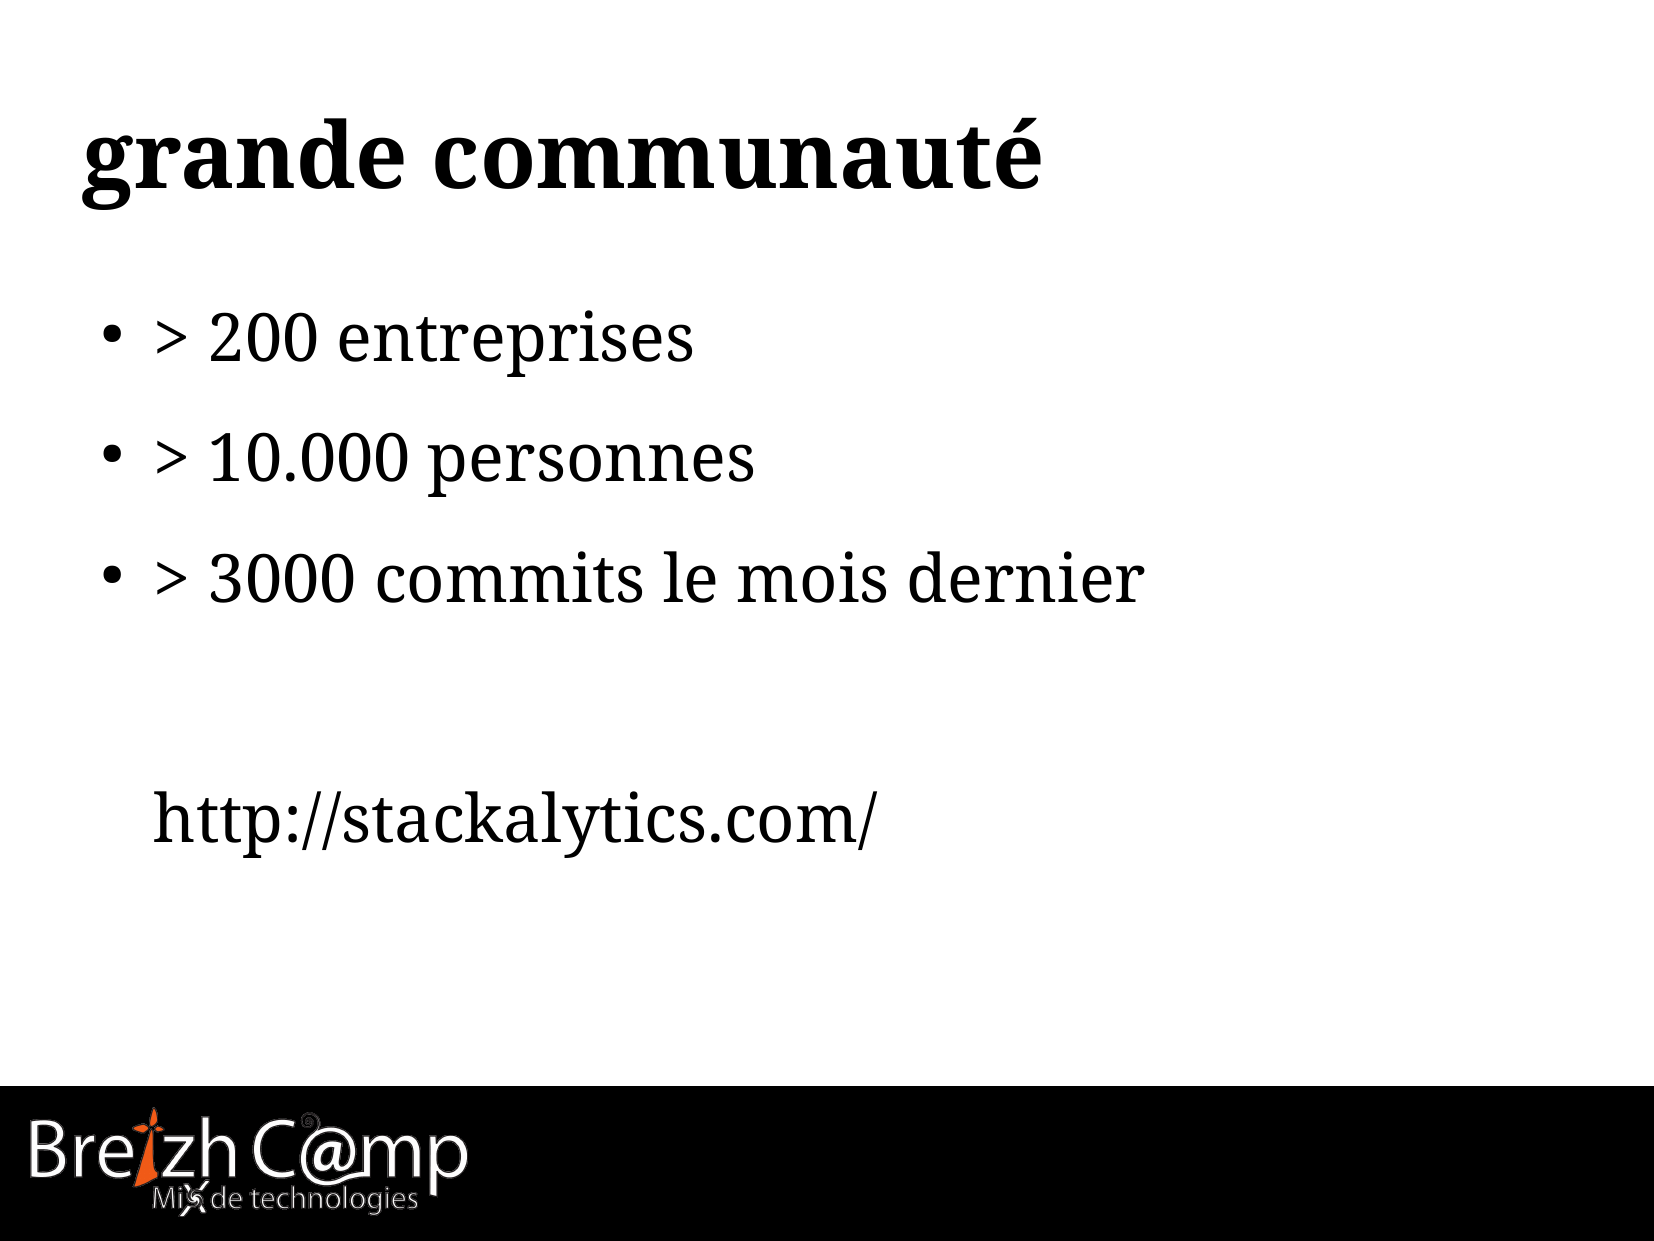

# grande communauté
> 200 entreprises
> 10.000 personnes
> 3000 commits le mois dernier
http://stackalytics.com/
14